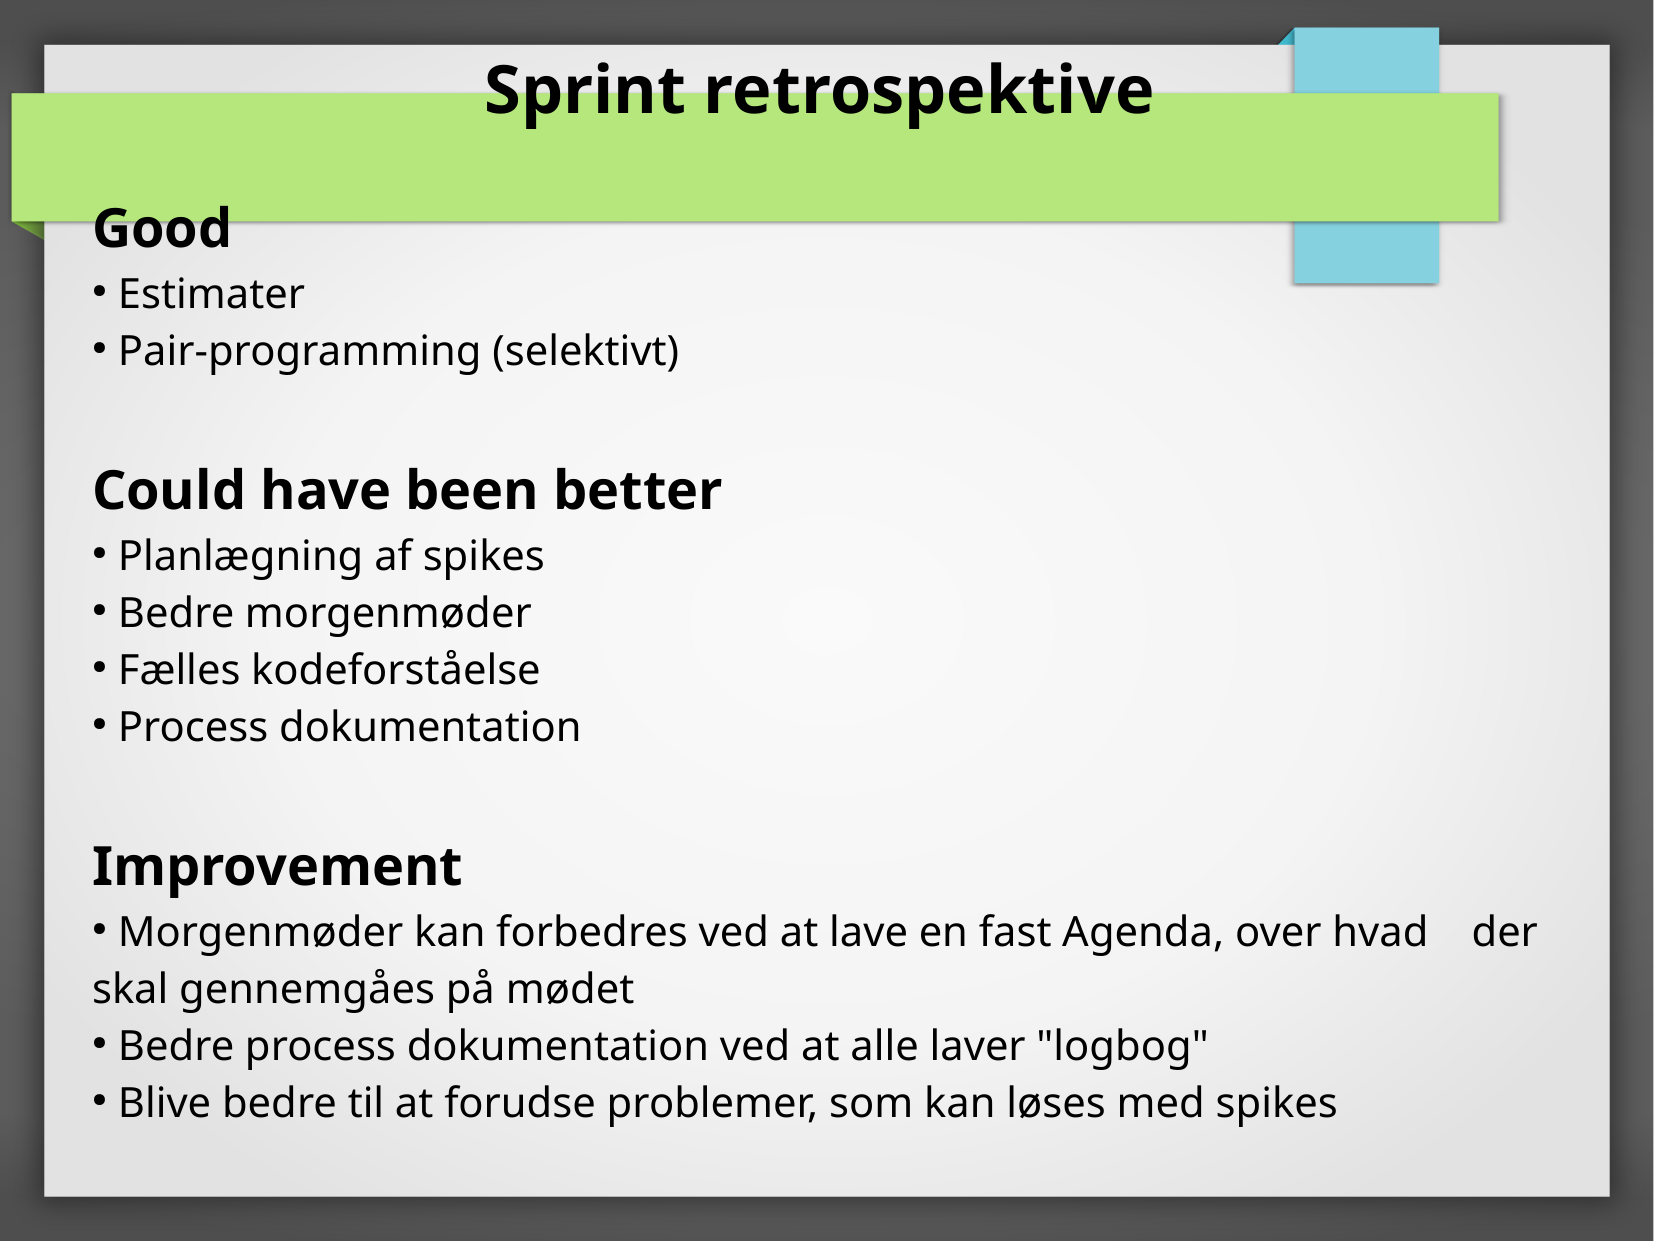

# Sprint retrospektive
Good
 Estimater
 Pair-programming (selektivt)
Could have been better
 Planlægning af spikes
 Bedre morgenmøder
 Fælles kodeforståelse
 Process dokumentation
Improvement
 Morgenmøder kan forbedres ved at lave en fast Agenda, over hvad der skal gennemgåes på mødet
 Bedre process dokumentation ved at alle laver "logbog"
 Blive bedre til at forudse problemer, som kan løses med spikes